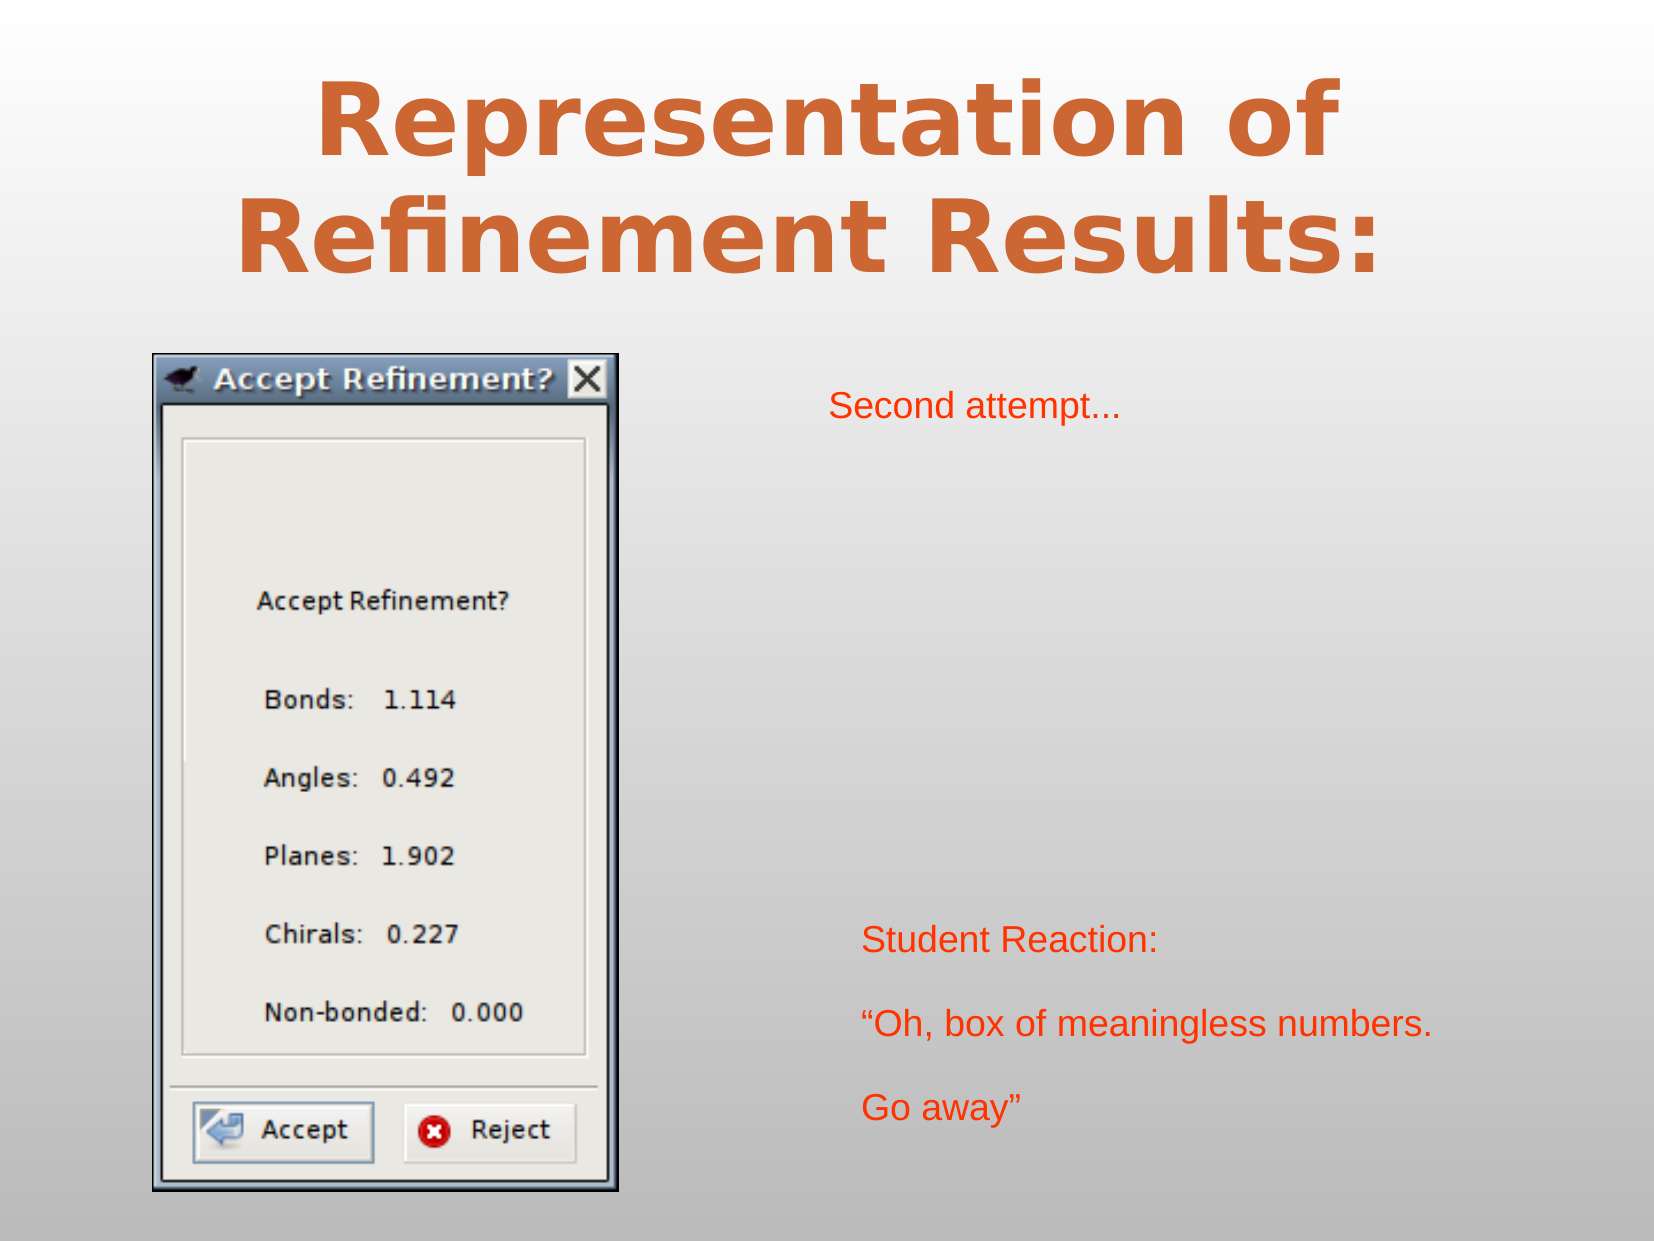

# Representation of Refinement Results:
Second attempt...
Student Reaction:
“Oh, box of meaningless numbers.
Go away”